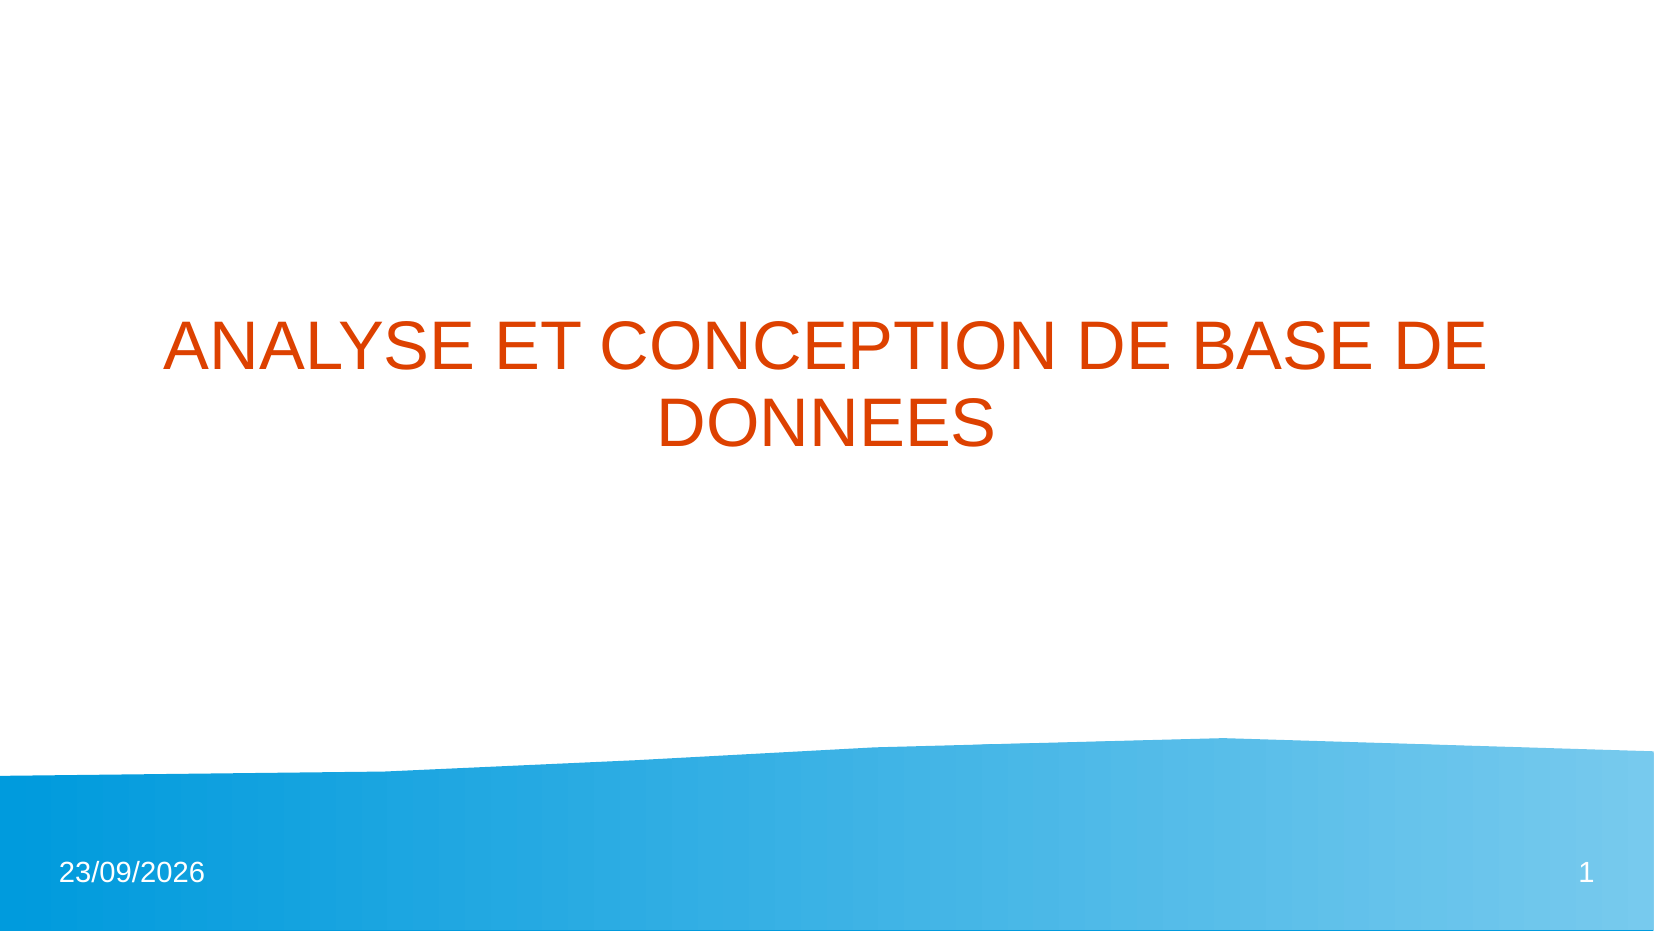

# ANALYSE ET CONCEPTION DE BASE DE DONNEES